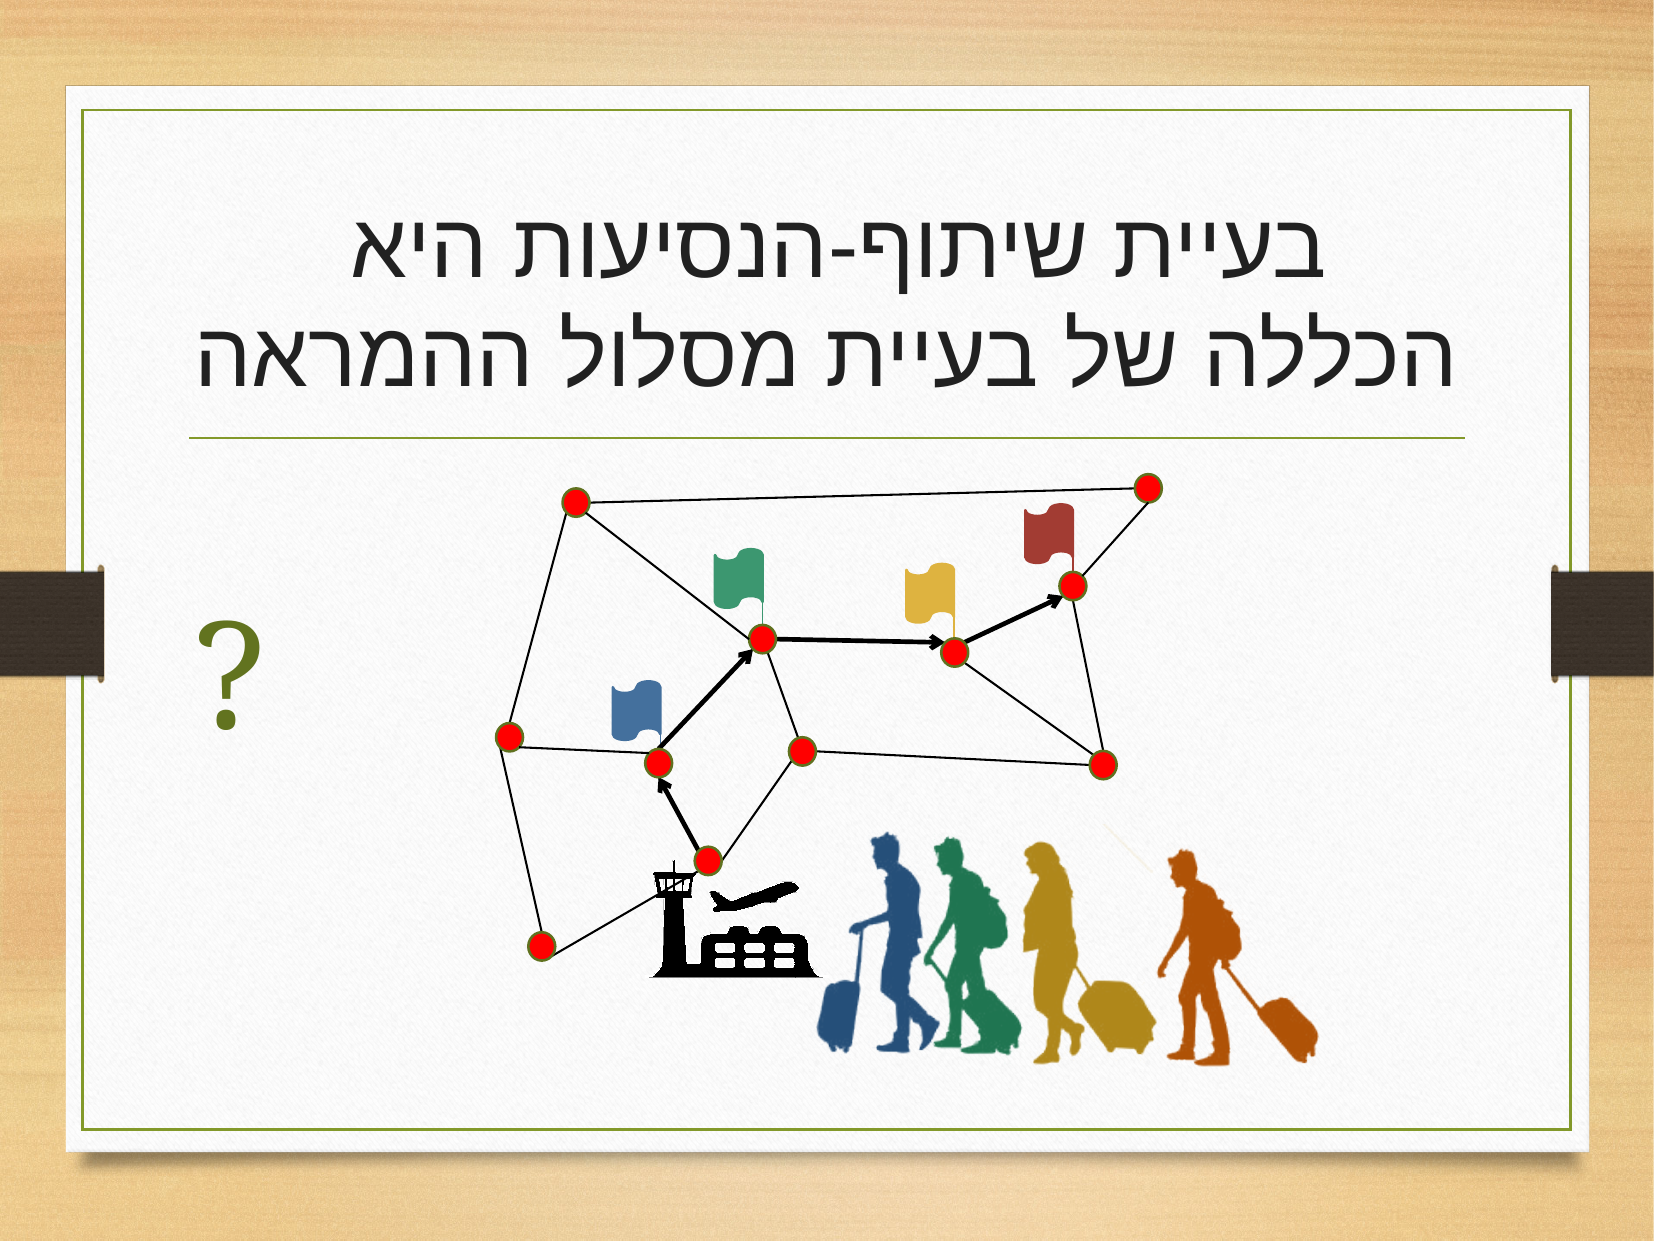

# בעיית שיתוף-הנסיעות היא הכללה של בעיית מסלול ההמראה
?